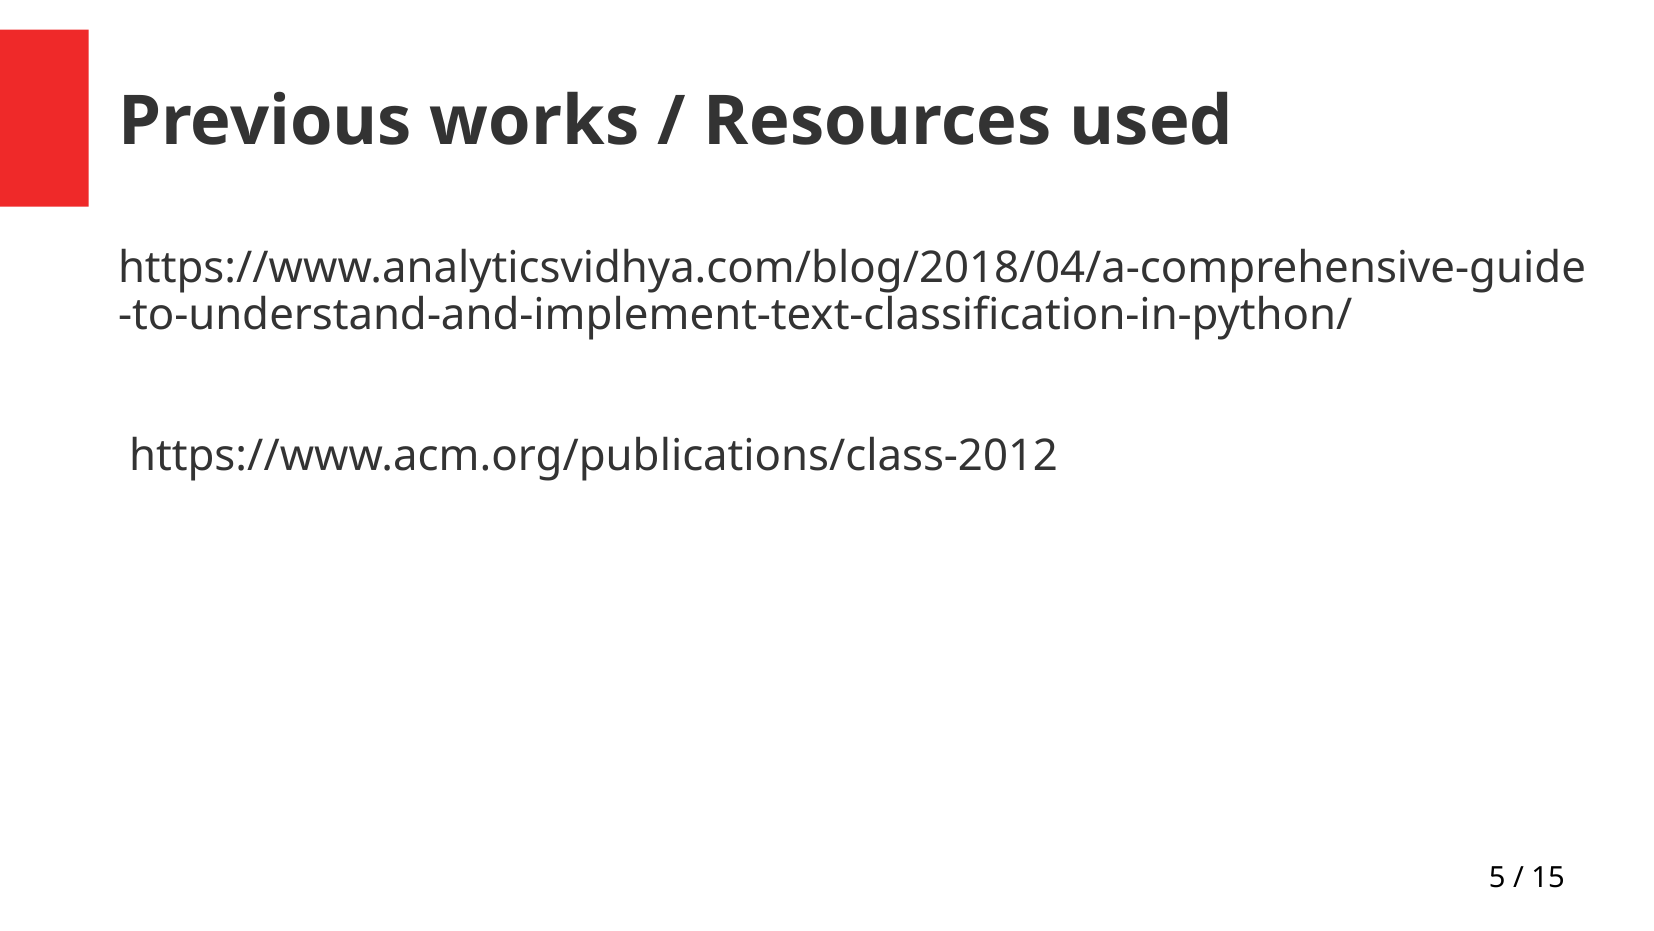

# Previous works / Resources used
https://www.analyticsvidhya.com/blog/2018/04/a-comprehensive-guide-to-understand-and-implement-text-classification-in-python/
 https://www.acm.org/publications/class-2012
5